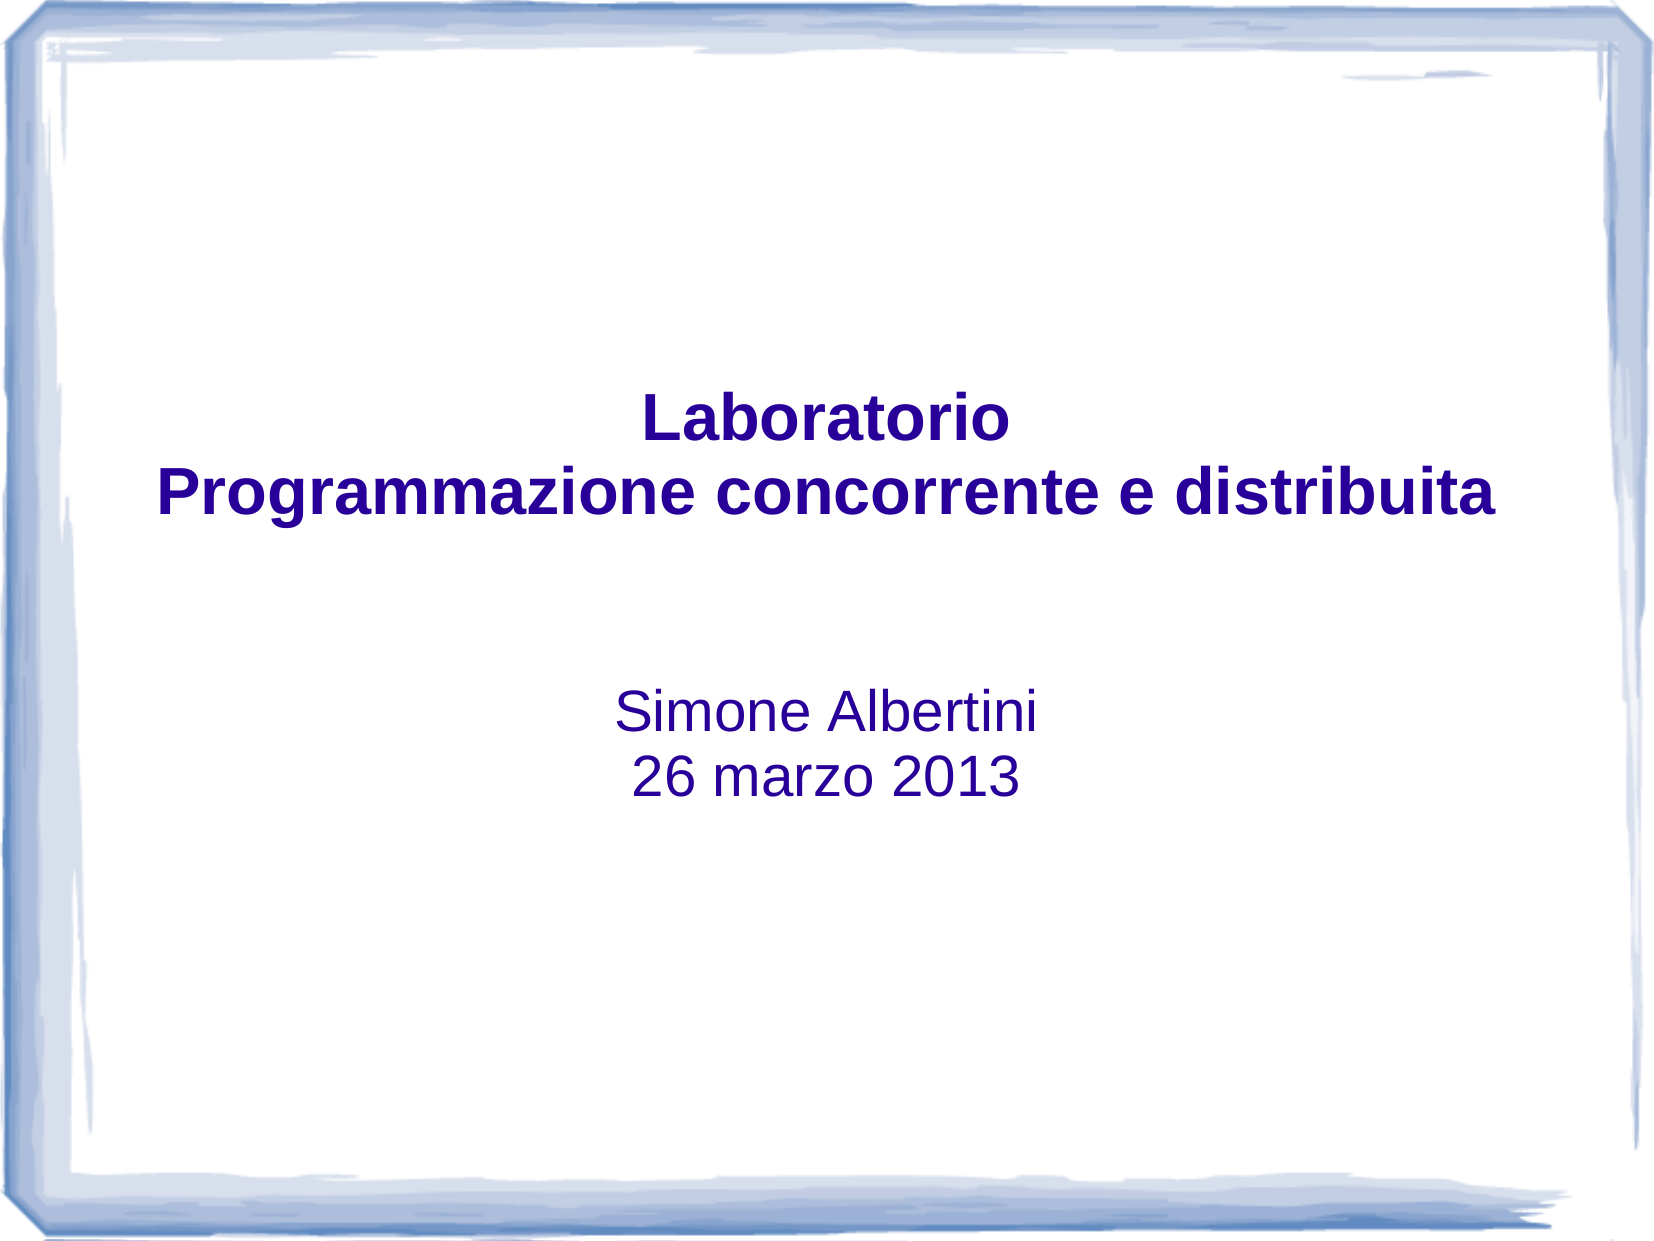

# Laboratorio
Programmazione concorrente e distribuita
Simone Albertini
26 marzo 2013